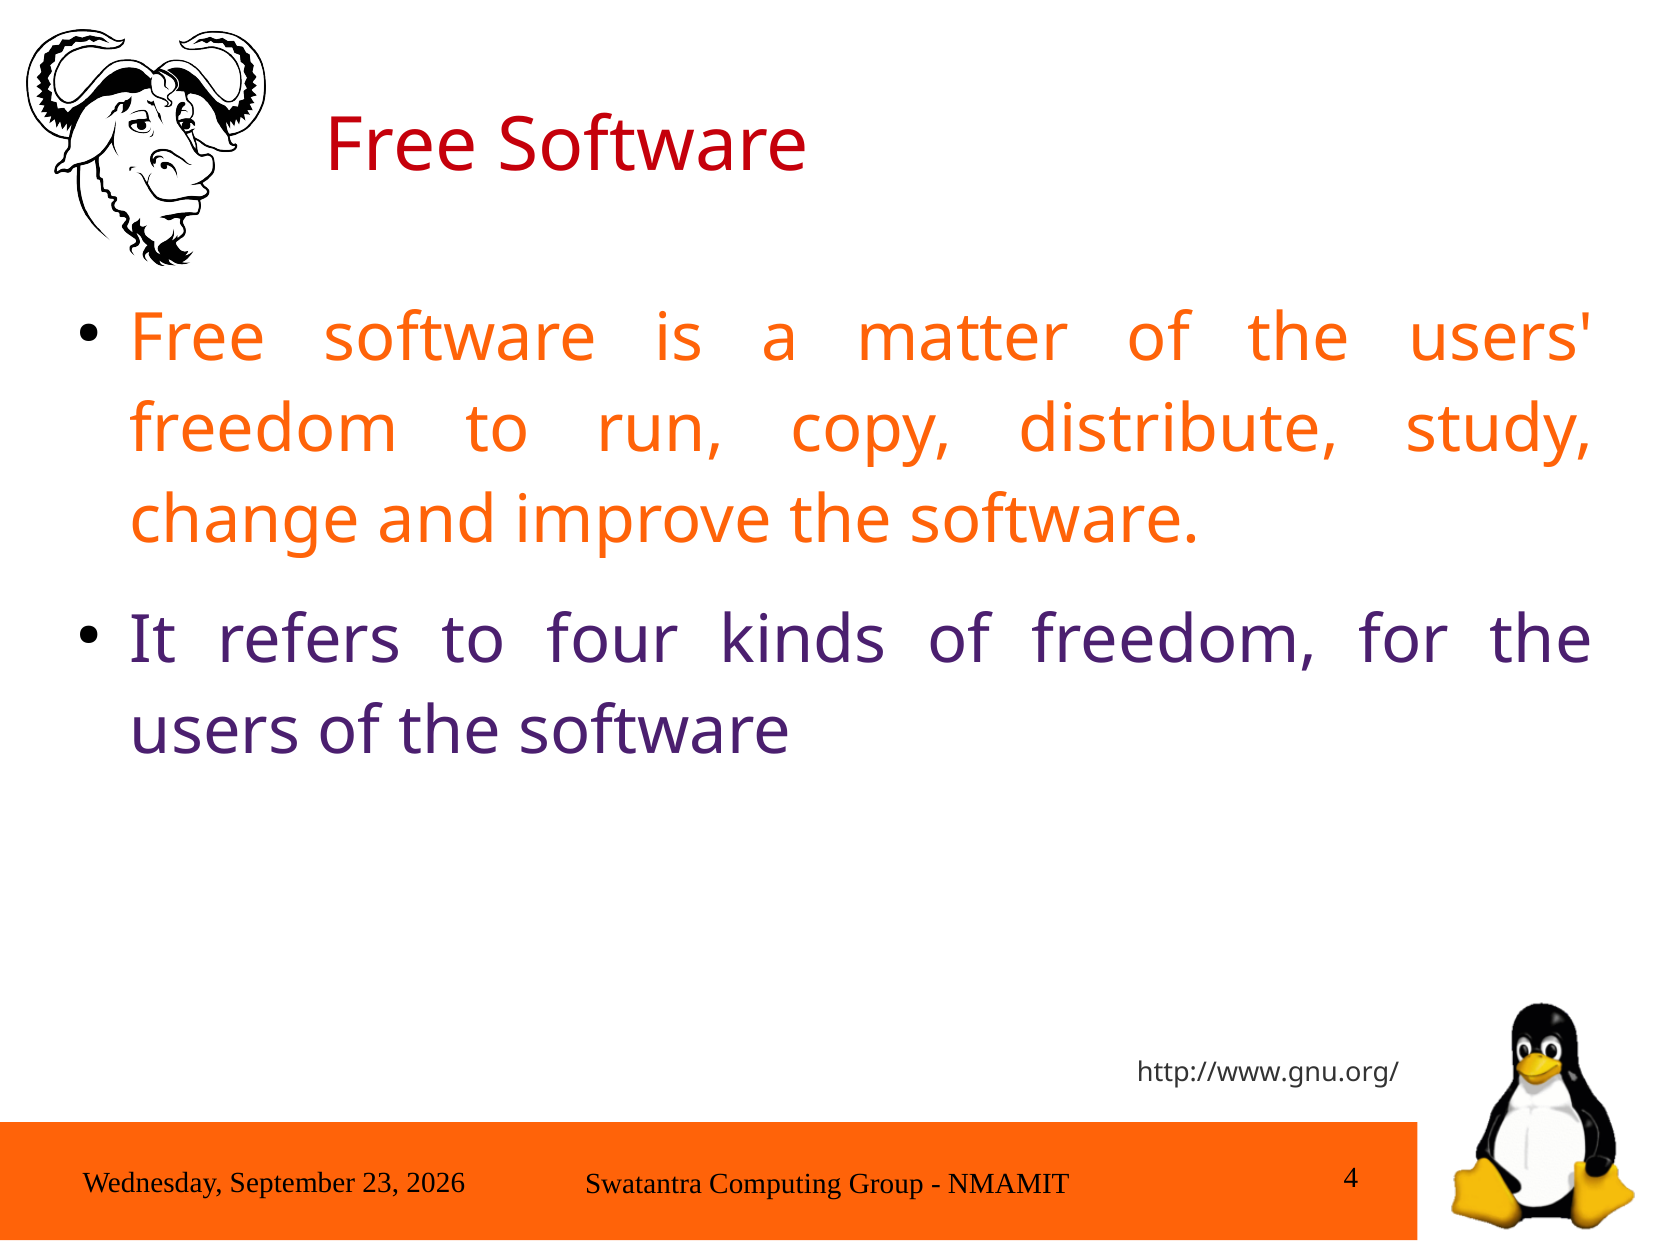

# Free Software
Free software is a matter of the users' freedom to run, copy, distribute, study, change and improve the software.
It refers to four kinds of freedom, for the users of the software
http://www.gnu.org/
4
Swatantra Computing Group - NMAMIT